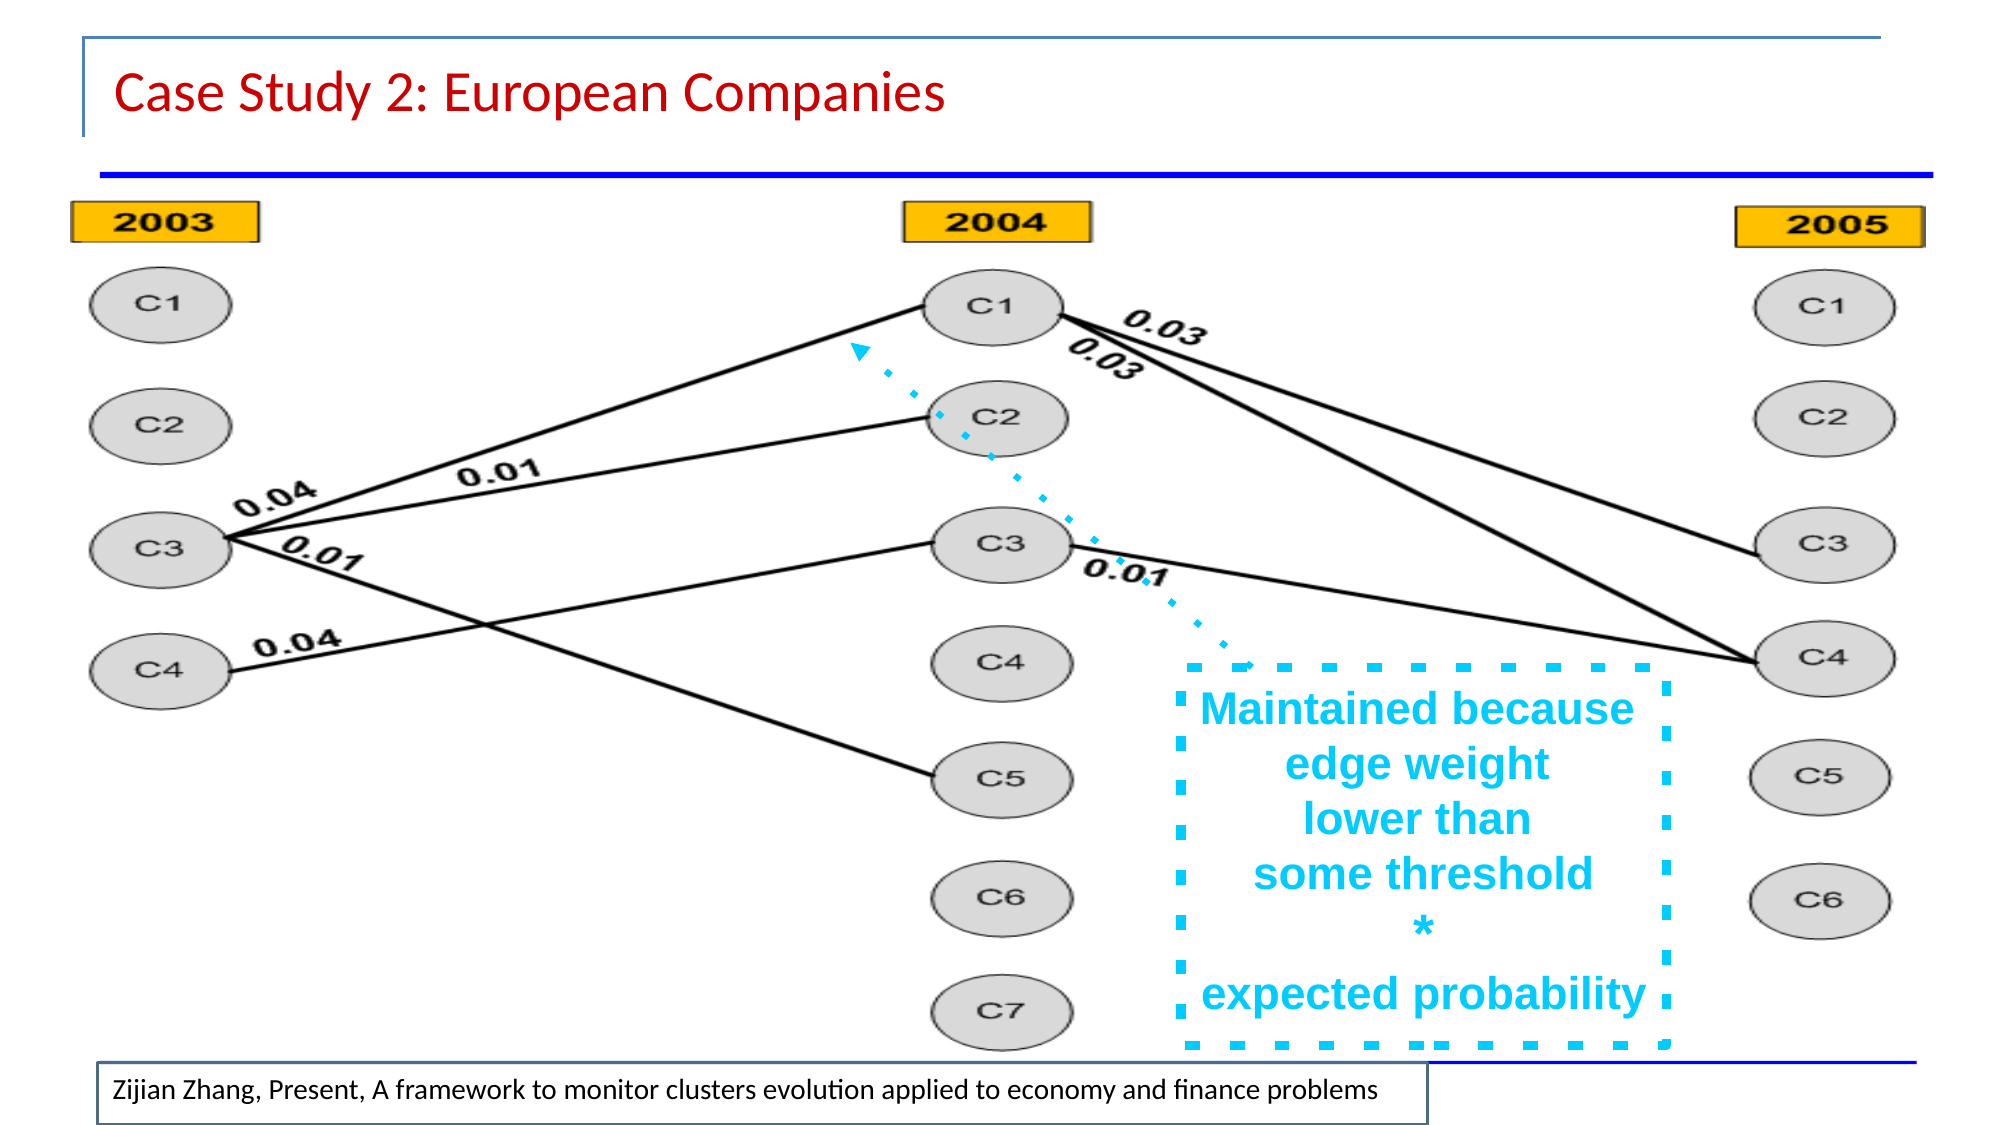

Case Study 2: European Companies
Maintained because
edge weight
lower than
some threshold
*
expected probability
Zijian Zhang, Present, A framework to monitor clusters evolution applied to economy and finance problems